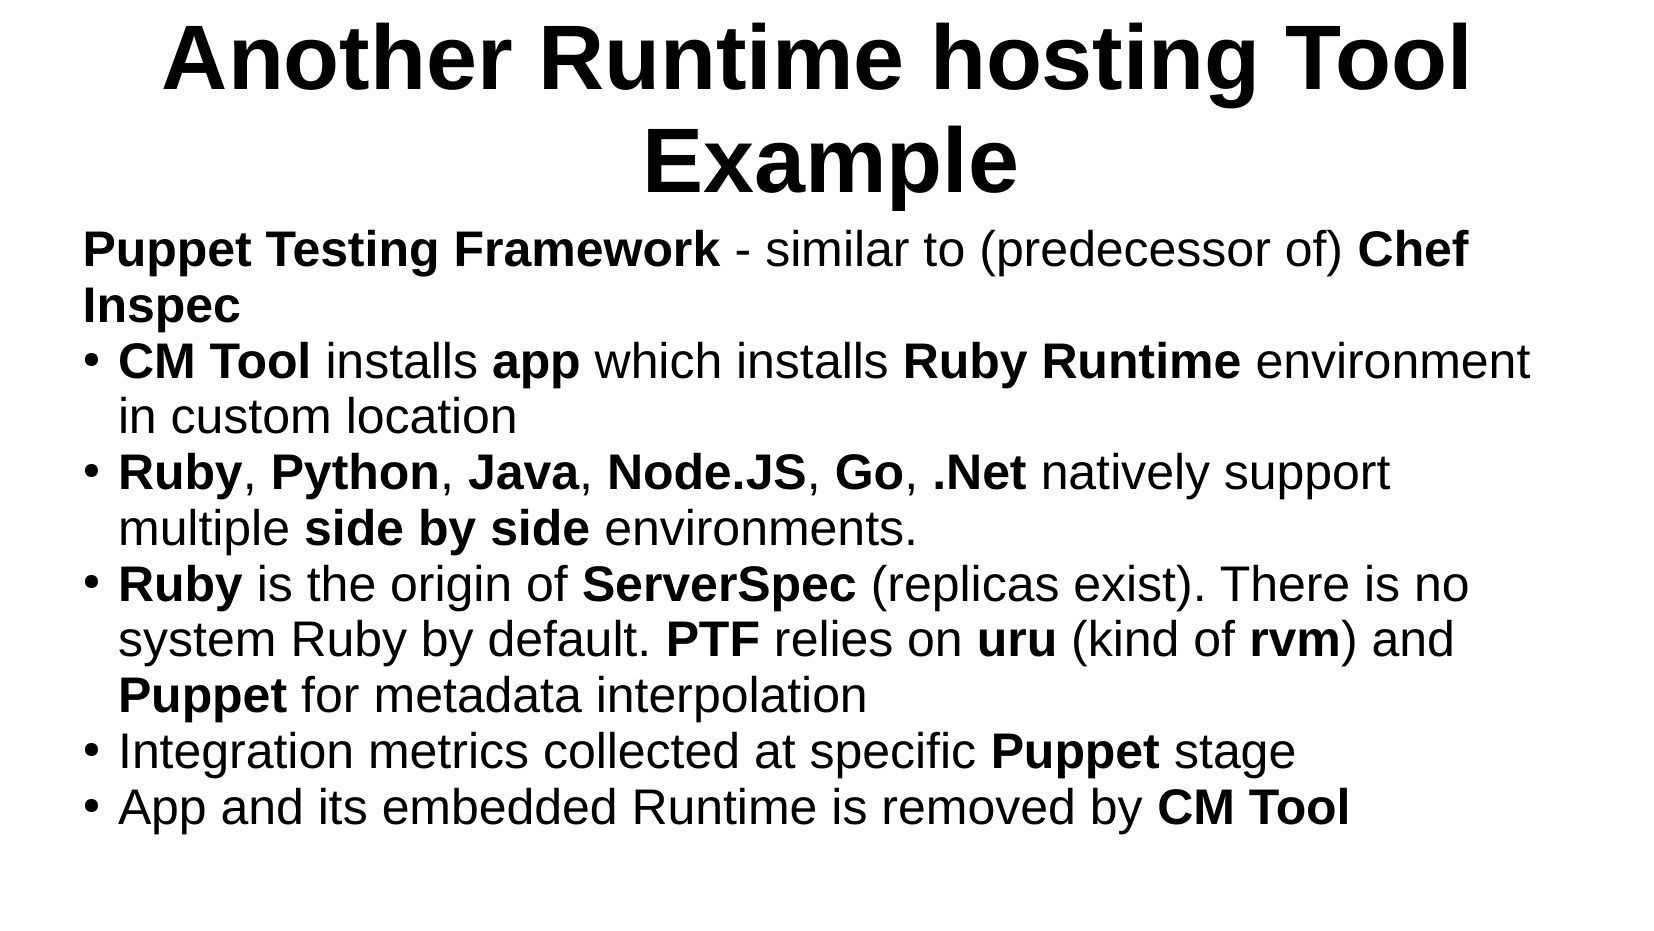

# Another Runtime hosting Tool Example
Puppet Testing Framework - similar to (predecessor of) Chef Inspec
CM Tool installs app which installs Ruby Runtime environment in custom location
Ruby, Python, Java, Node.JS, Go, .Net natively support multiple side by side environments.
Ruby is the origin of ServerSpec (replicas exist). There is no system Ruby by default. PTF relies on uru (kind of rvm) and Puppet for metadata interpolation
Integration metrics collected at specific Puppet stage
App and its embedded Runtime is removed by CM Tool